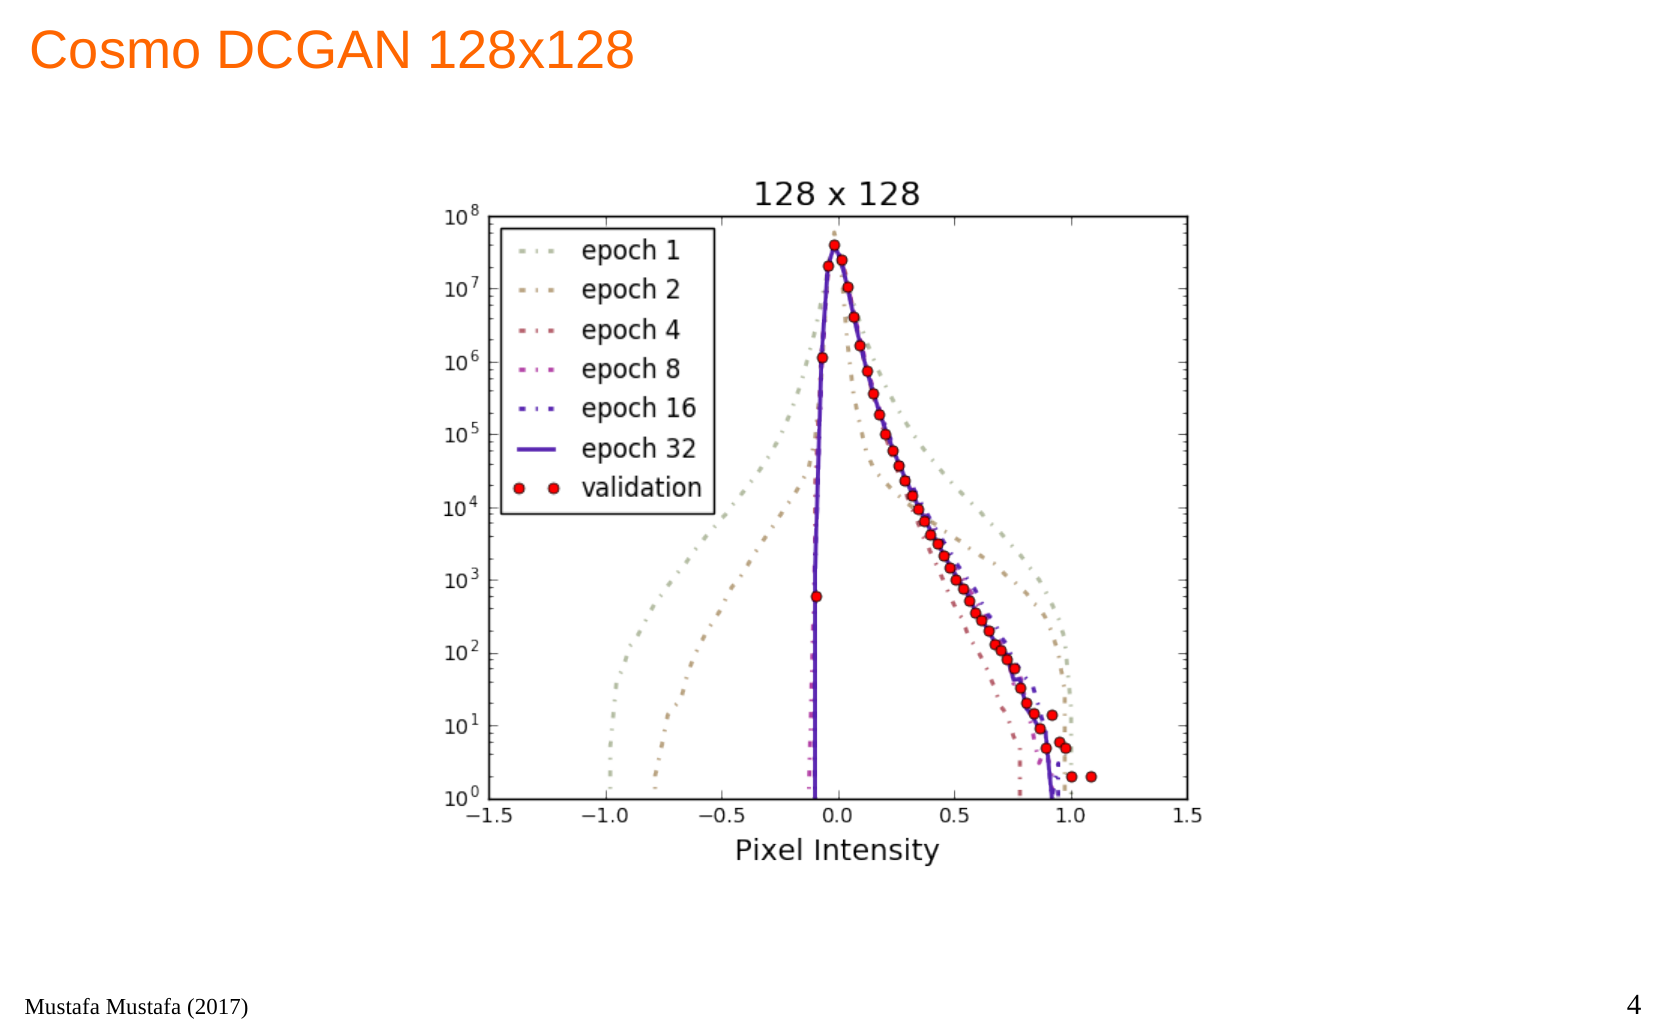

# Cosmo DCGAN 128x128
4
Mustafa Mustafa (2017)